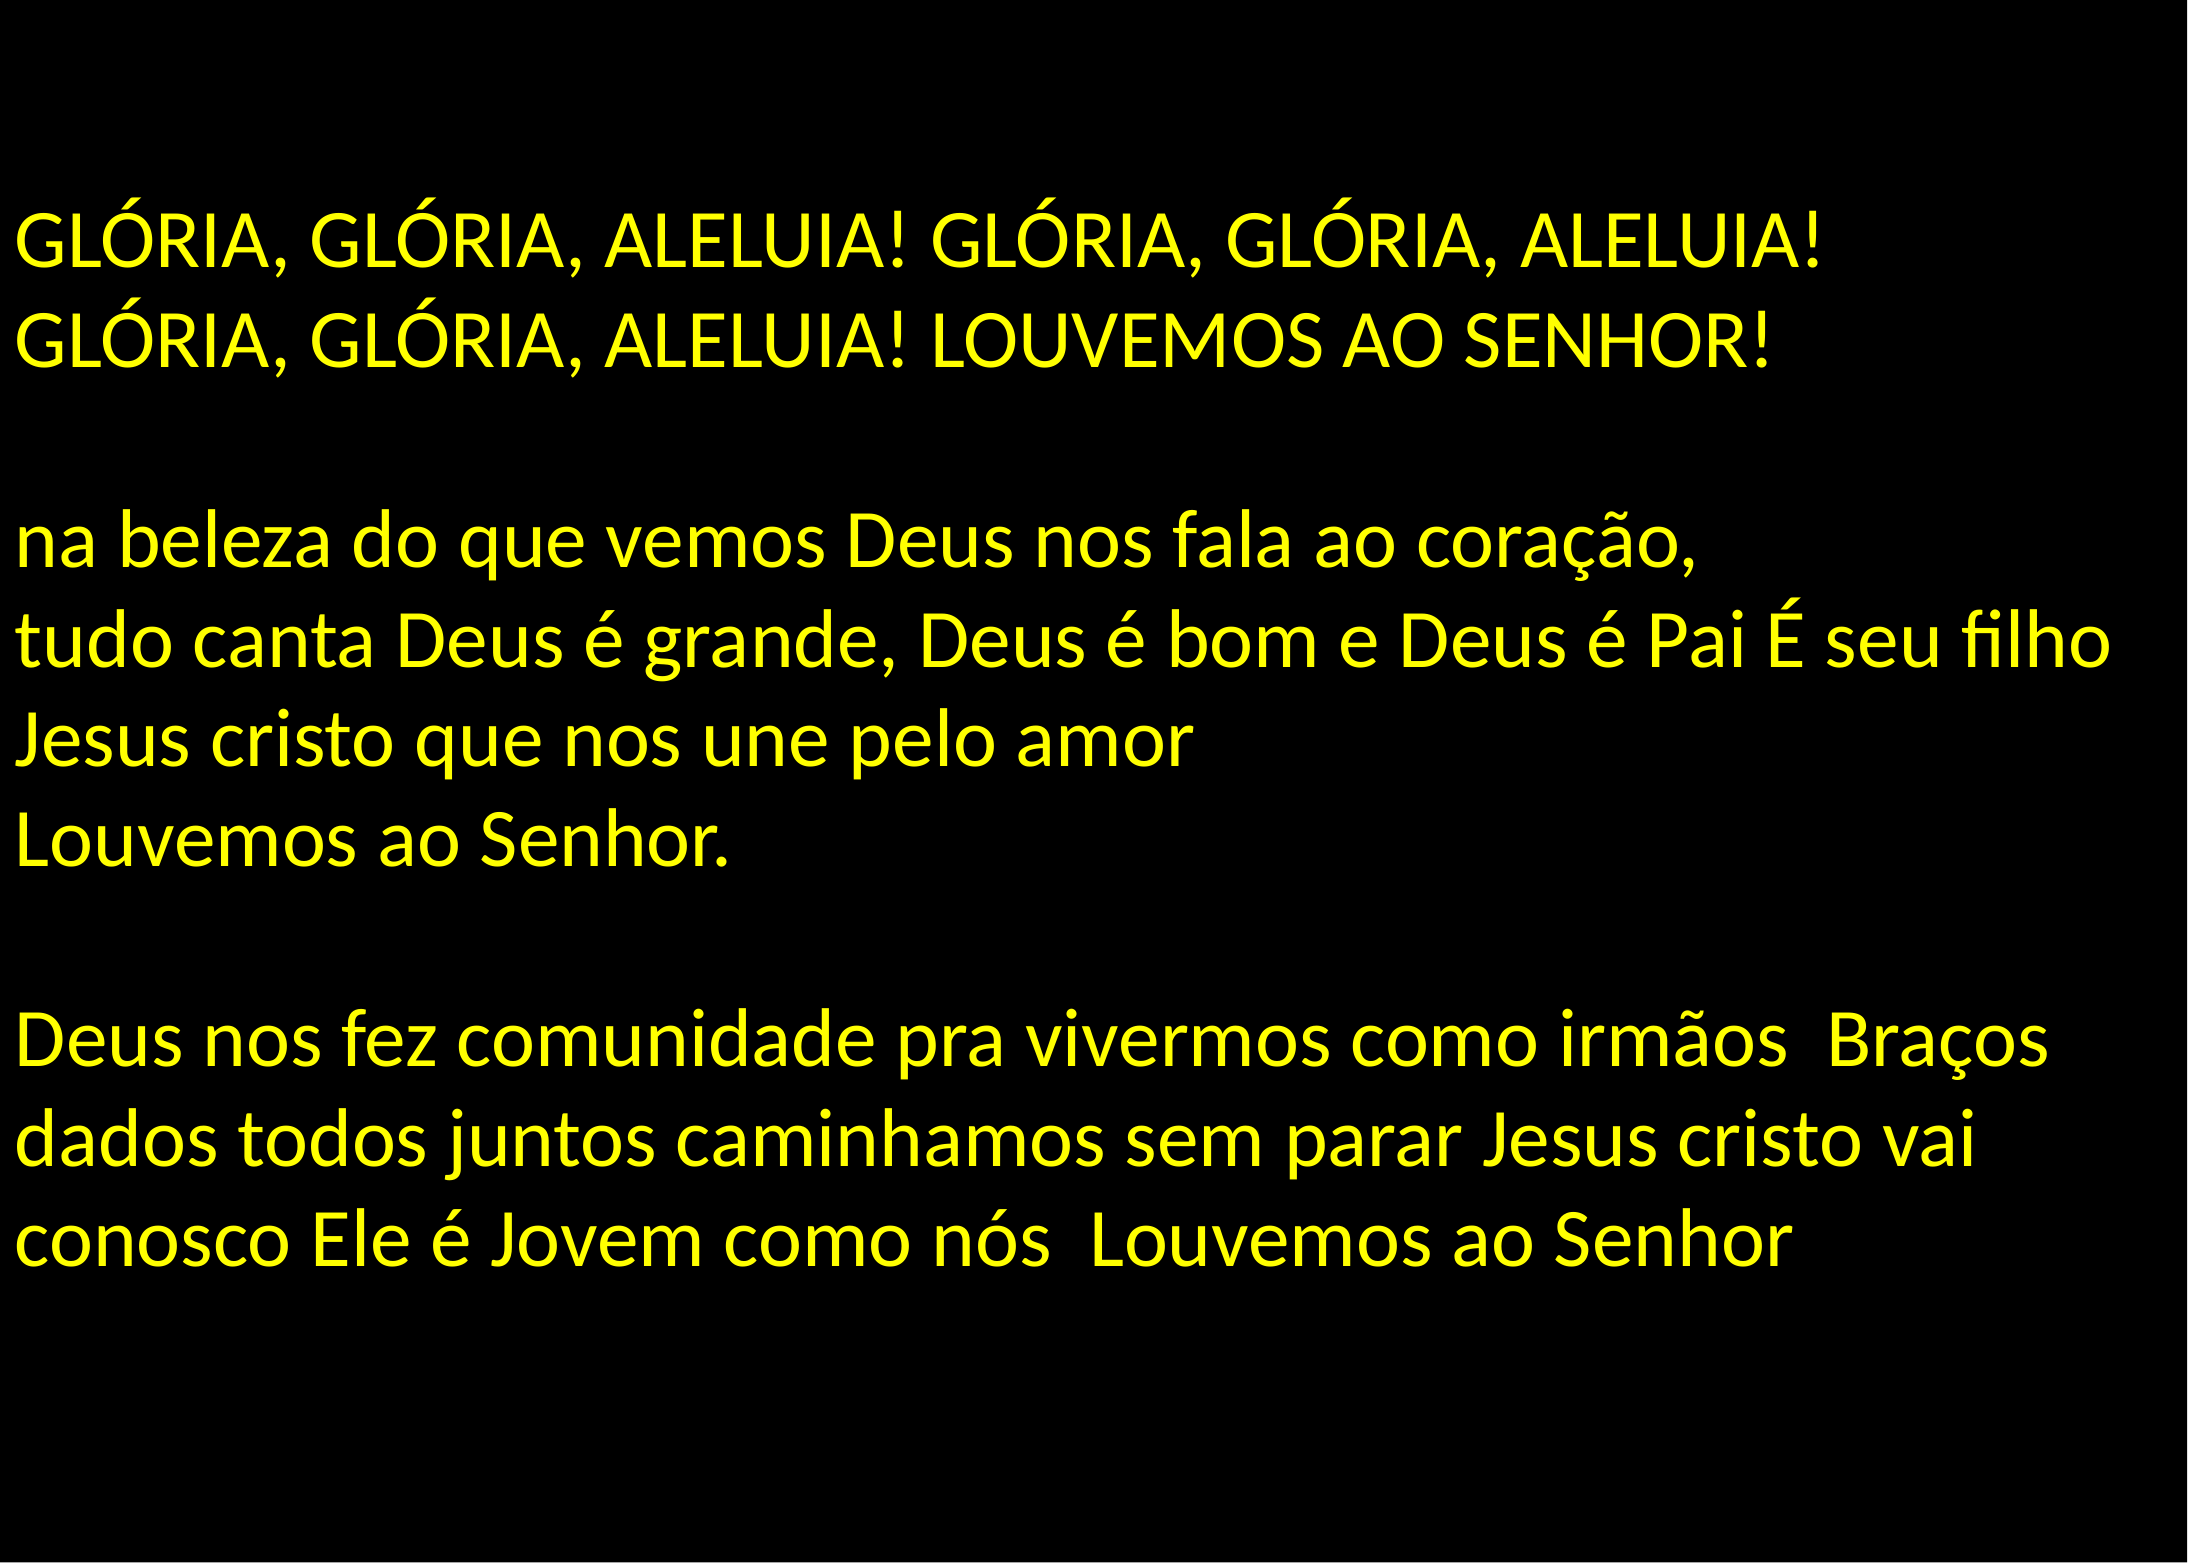

GLÓRIA, GLÓRIA, ALELUIA! GLÓRIA, GLÓRIA, ALELUIA!
GLÓRIA, GLÓRIA, ALELUIA! LOUVEMOS AO SENHOR!
na beleza do que vemos Deus nos fala ao coração,
tudo canta Deus é grande, Deus é bom e Deus é Pai É seu filho Jesus cristo que nos une pelo amor
Louvemos ao Senhor.
Deus nos fez comunidade pra vivermos como irmãos Braços dados todos juntos caminhamos sem parar Jesus cristo vai conosco Ele é Jovem como nós Louvemos ao Senhor